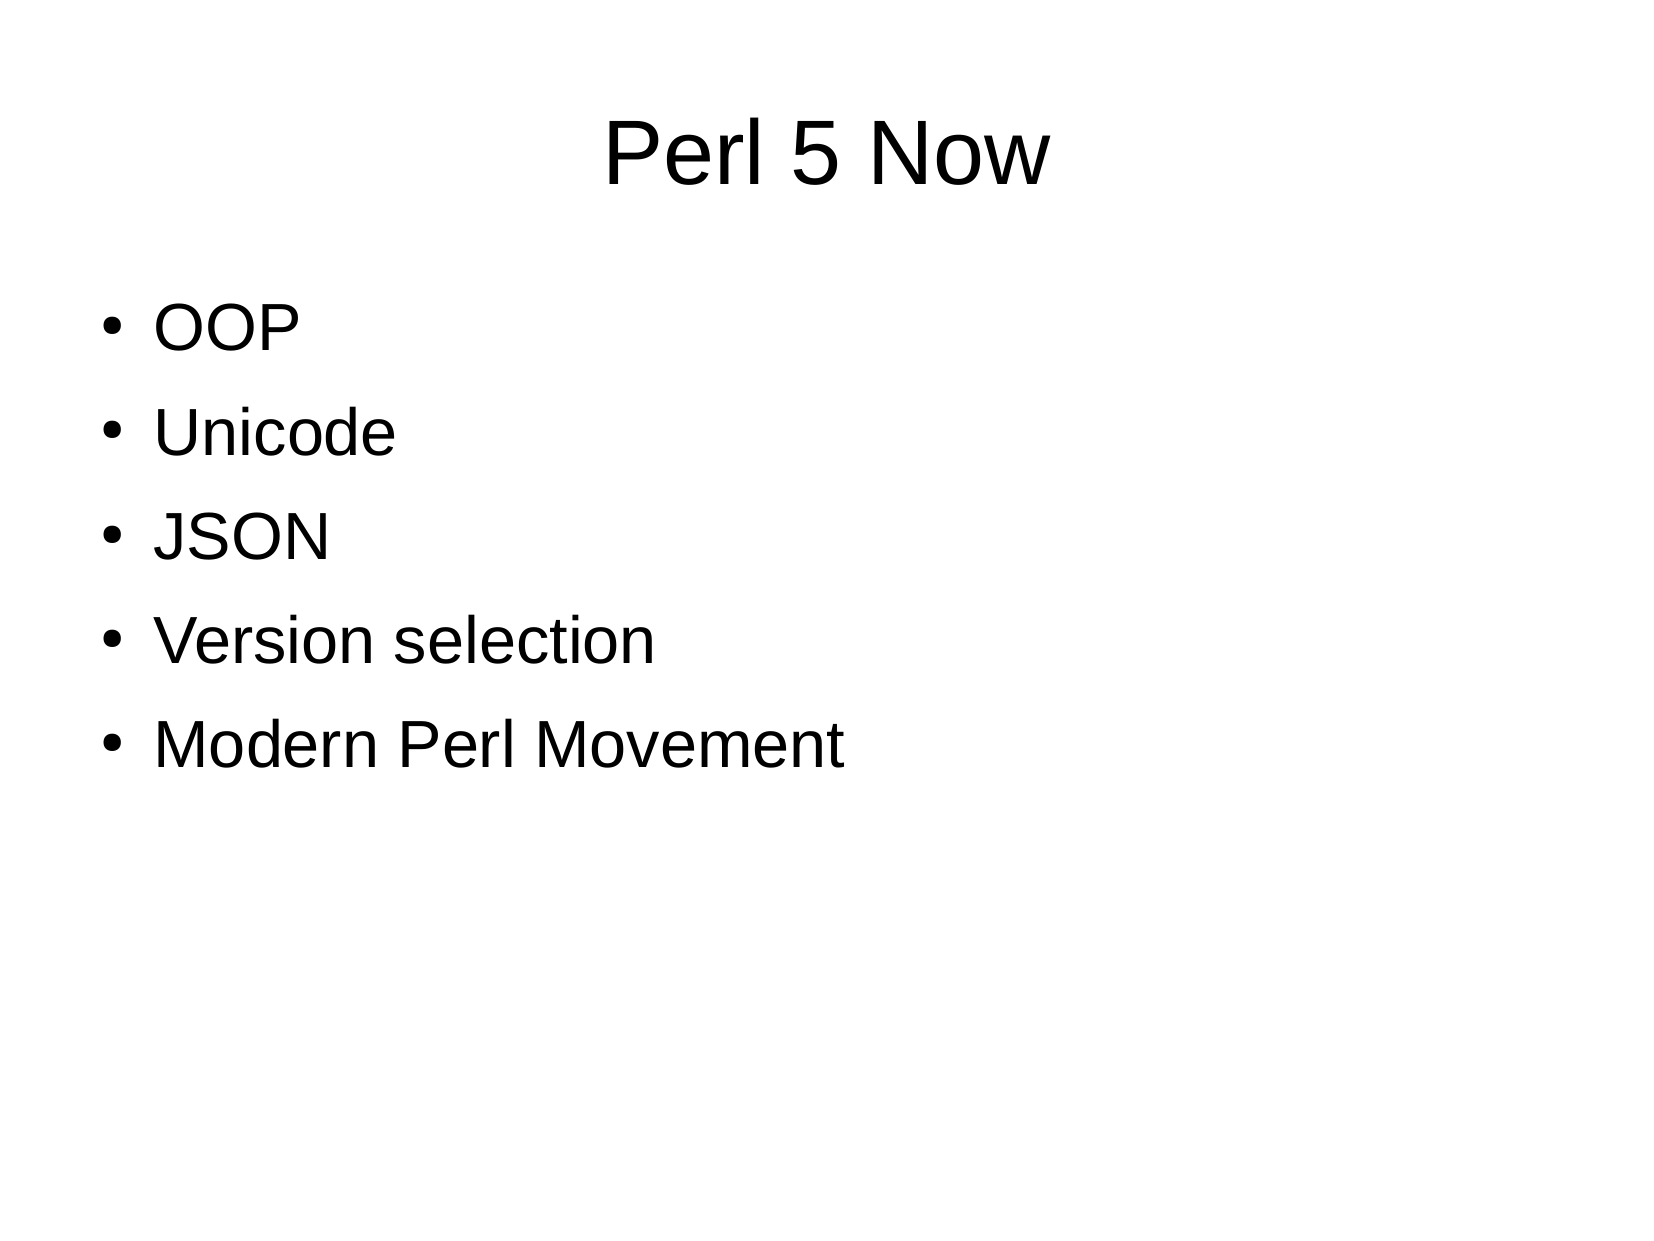

# Perl 5 Now
OOP
Unicode
JSON
Version selection
Modern Perl Movement